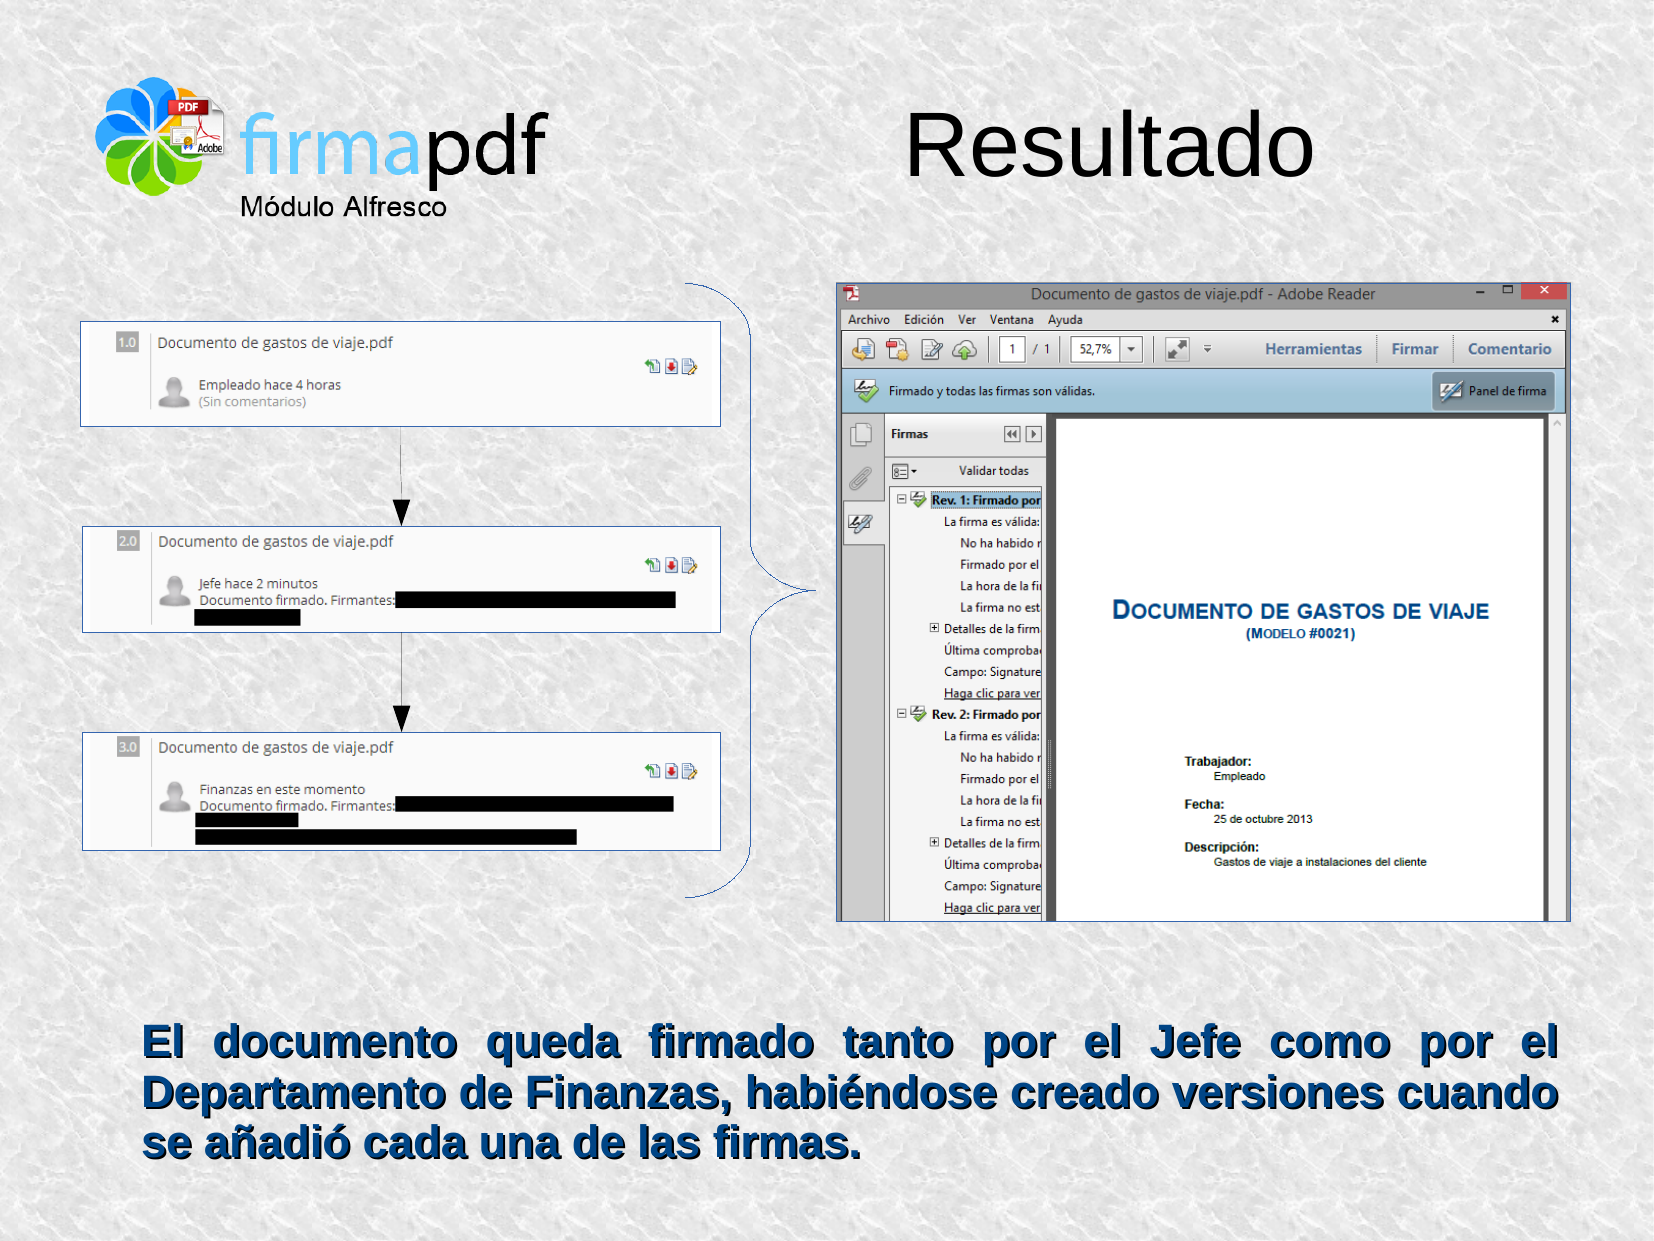

Resultado
# El documento queda firmado tanto por el Jefe como por el Departamento de Finanzas, habiéndose creado versiones cuando se añadió cada una de las firmas.